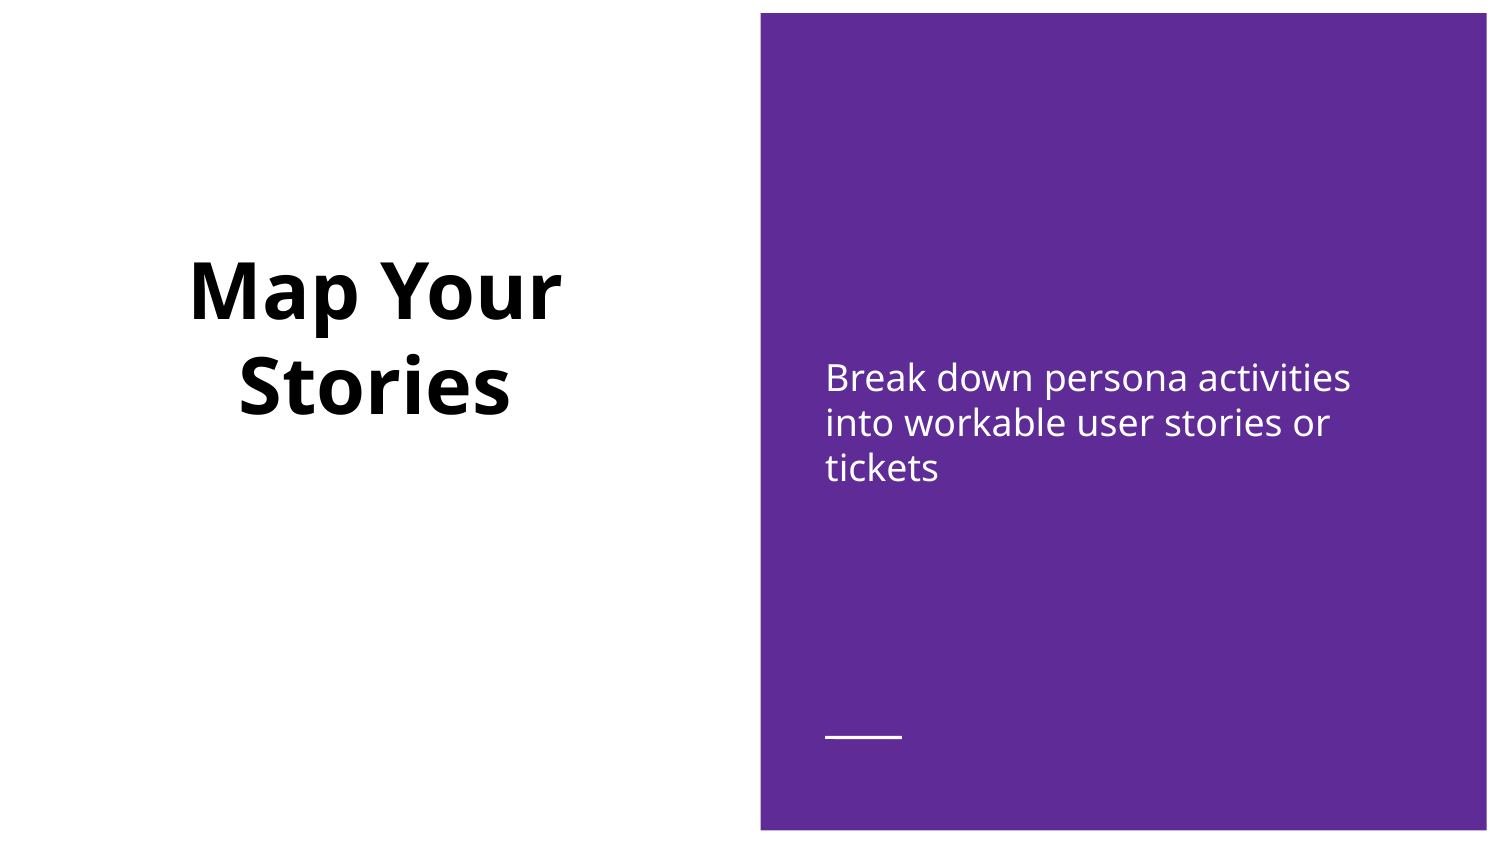

Break down persona activities into workable user stories or tickets
# Map Your Stories